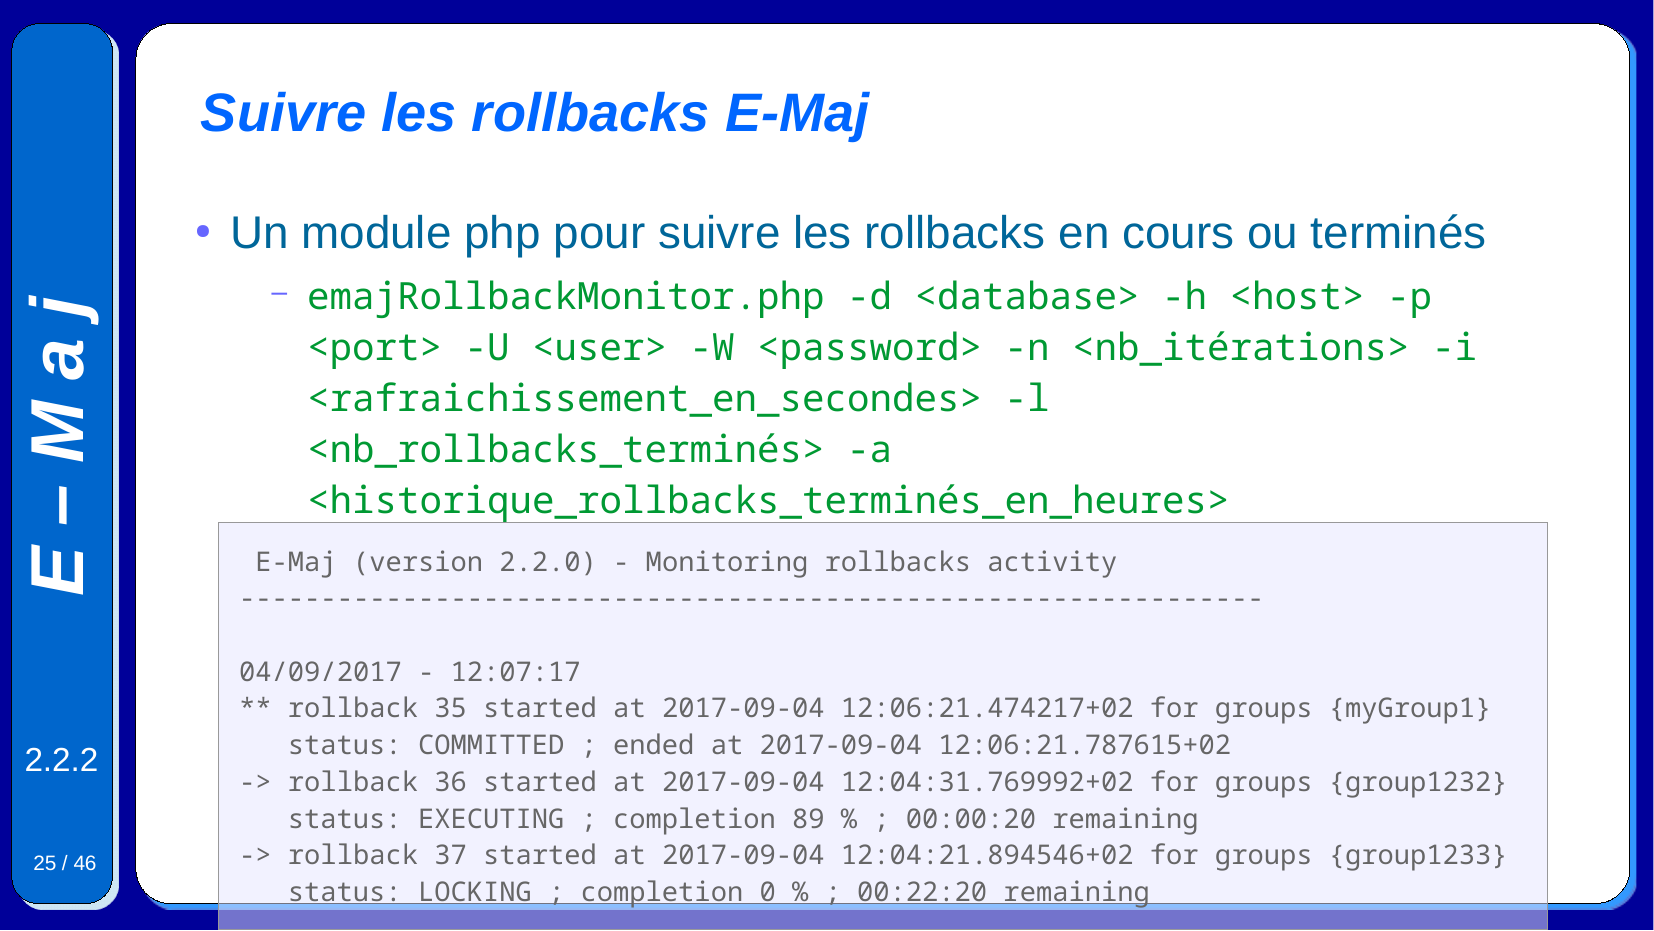

# Suivre les rollbacks E-Maj
Un module php pour suivre les rollbacks en cours ou terminés
emajRollbackMonitor.php -d <database> -h <host> -p <port> -U <user> -W <password> -n <nb_itérations> -i <rafraichissement_en_secondes> -l <nb_rollbacks_terminés> -a <historique_rollbacks_terminés_en_heures>
 E-Maj (version 2.2.0) - Monitoring rollbacks activity
---------------------------------------------------------------
04/09/2017 - 12:07:17
** rollback 35 started at 2017-09-04 12:06:21.474217+02 for groups {myGroup1}
 status: COMMITTED ; ended at 2017-09-04 12:06:21.787615+02
-> rollback 36 started at 2017-09-04 12:04:31.769992+02 for groups {group1232}
 status: EXECUTING ; completion 89 % ; 00:00:20 remaining
-> rollback 37 started at 2017-09-04 12:04:21.894546+02 for groups {group1233}
 status: LOCKING ; completion 0 % ; 00:22:20 remaining